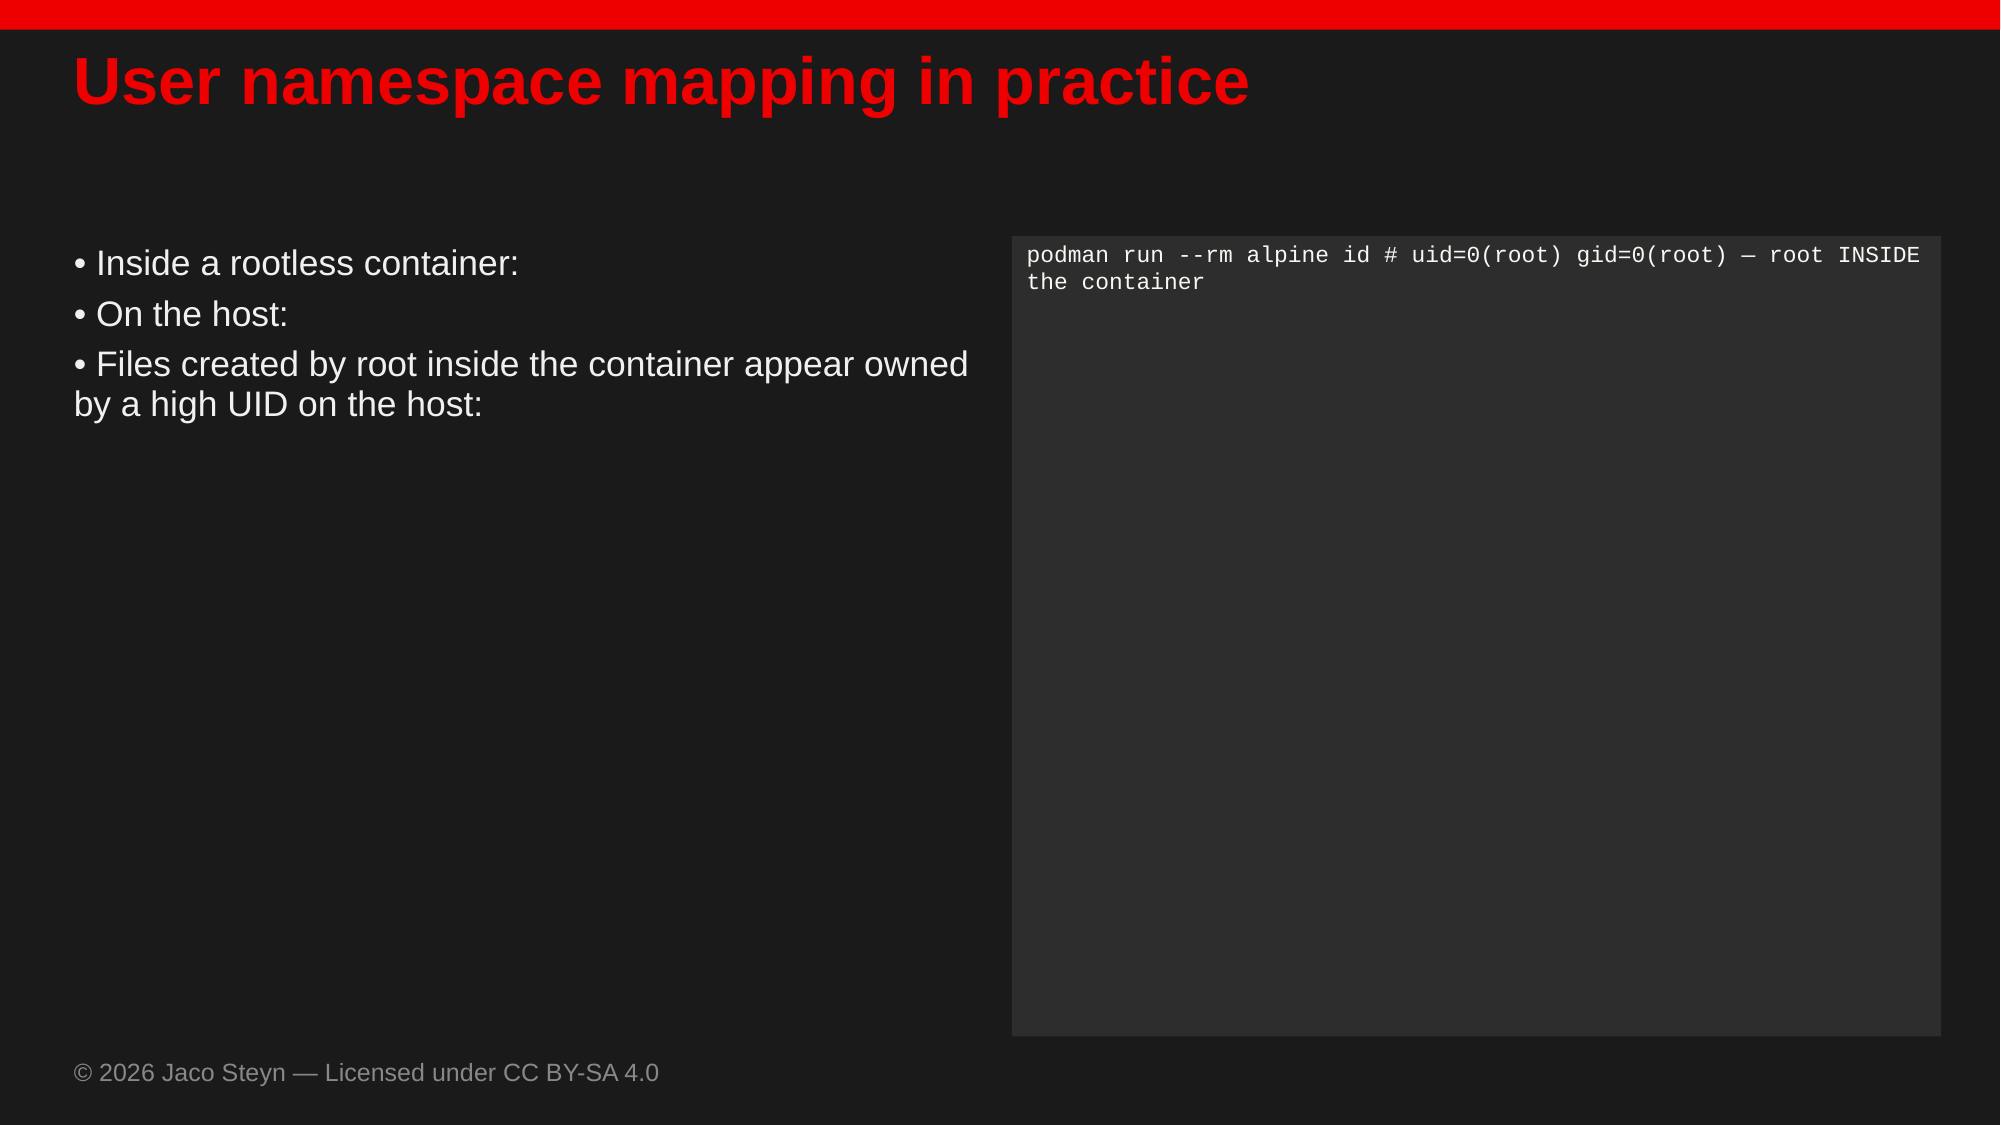

User namespace mapping in practice
• Inside a rootless container:
• On the host:
• Files created by root inside the container appear owned by a high UID on the host:
podman run --rm alpine id # uid=0(root) gid=0(root) — root INSIDE the container
© 2026 Jaco Steyn — Licensed under CC BY-SA 4.0